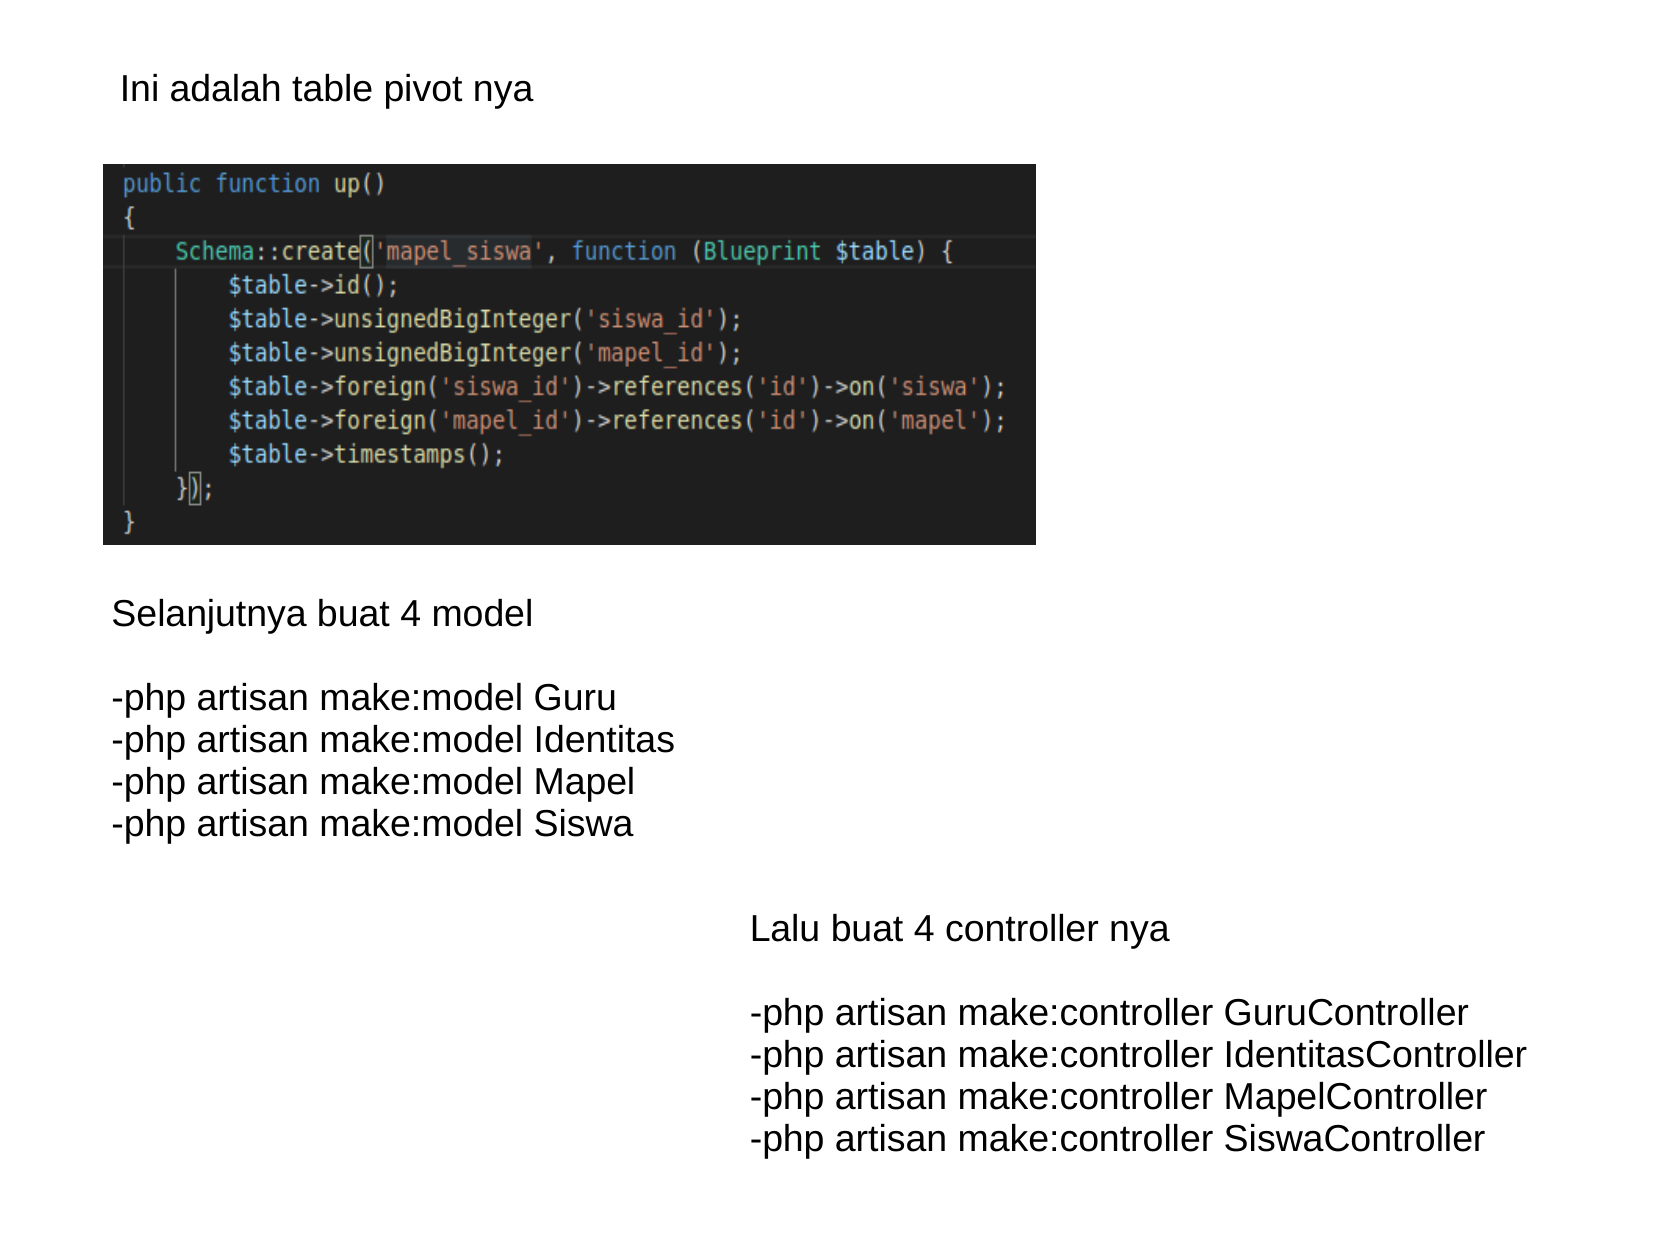

Ini adalah table pivot nya
Selanjutnya buat 4 model
-php artisan make:model Guru
-php artisan make:model Identitas
-php artisan make:model Mapel
-php artisan make:model Siswa
Lalu buat 4 controller nya
-php artisan make:controller GuruController
-php artisan make:controller IdentitasController
-php artisan make:controller MapelController
-php artisan make:controller SiswaController